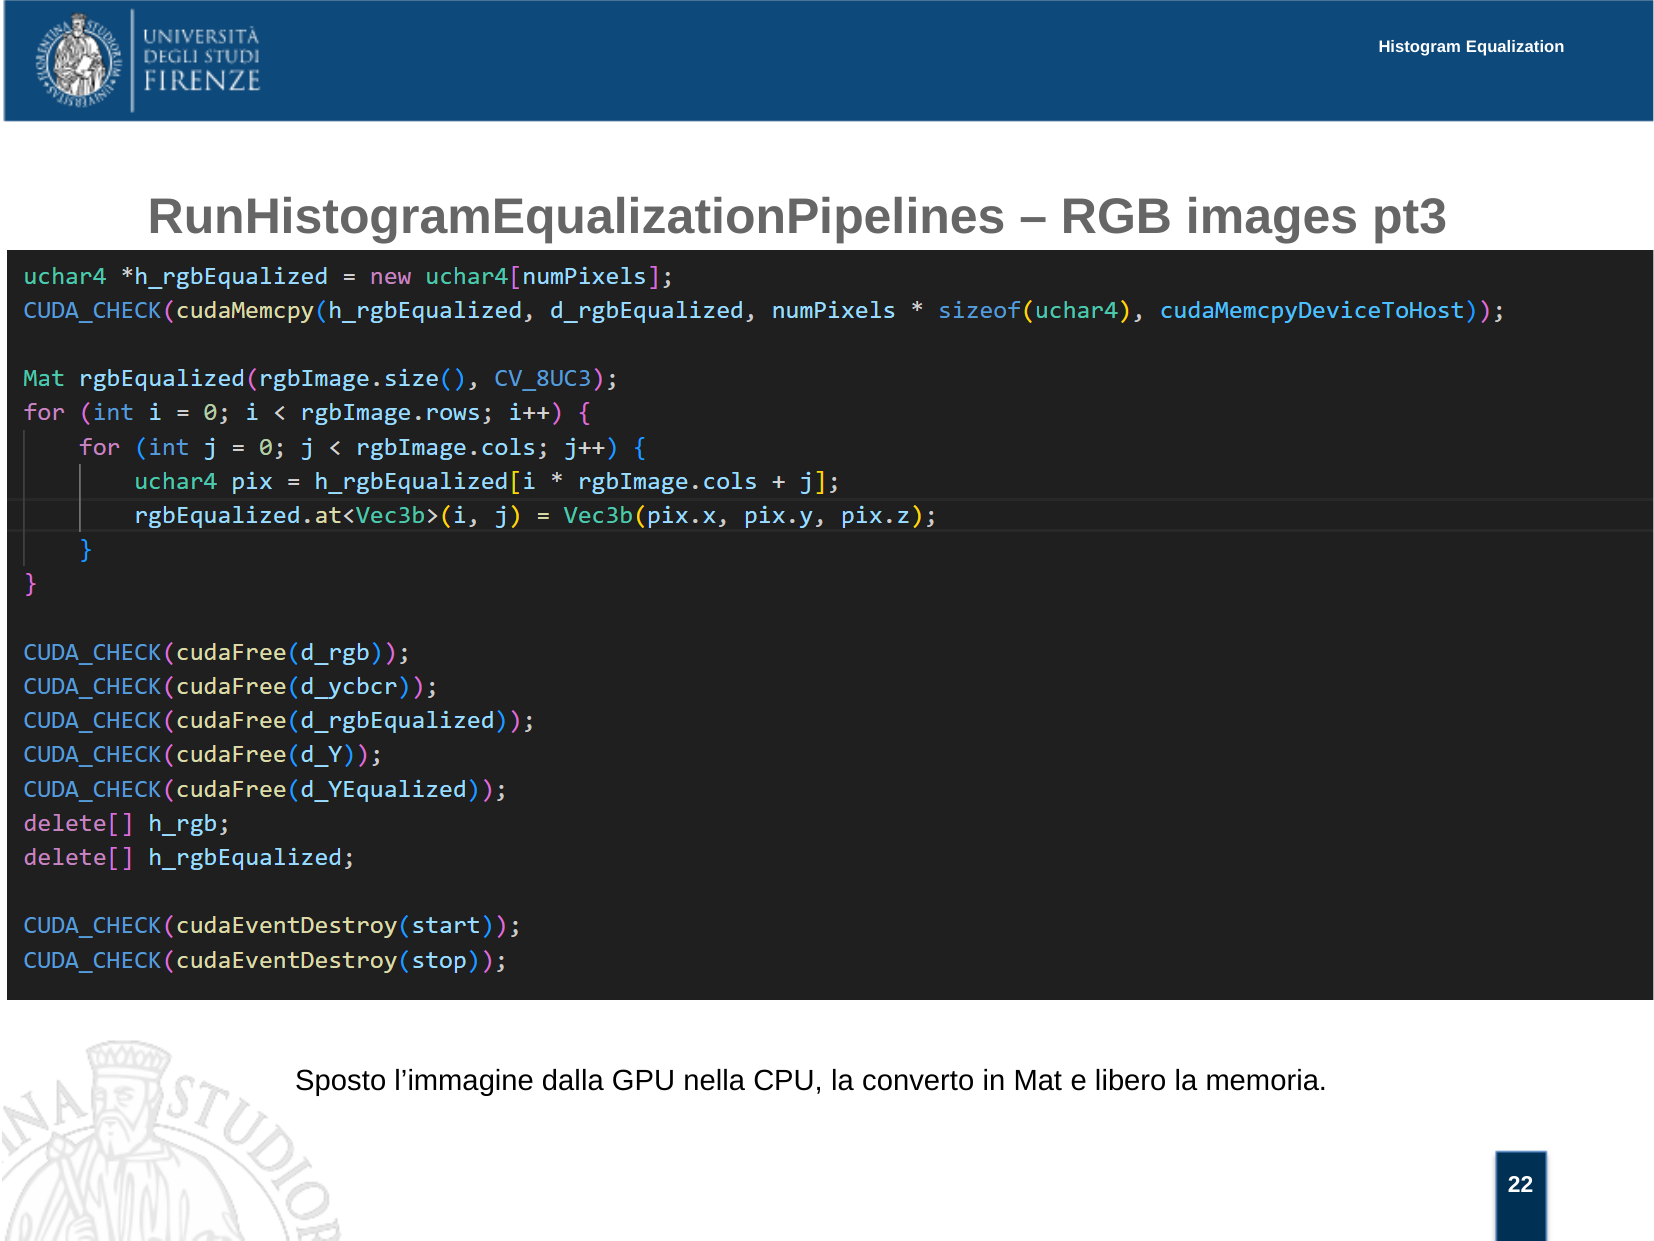

Histogram Equalization
RunHistogramEqualizationPipelines – RGB images pt3
Sposto l’immagine dalla GPU nella CPU, la converto in Mat e libero la memoria.
22